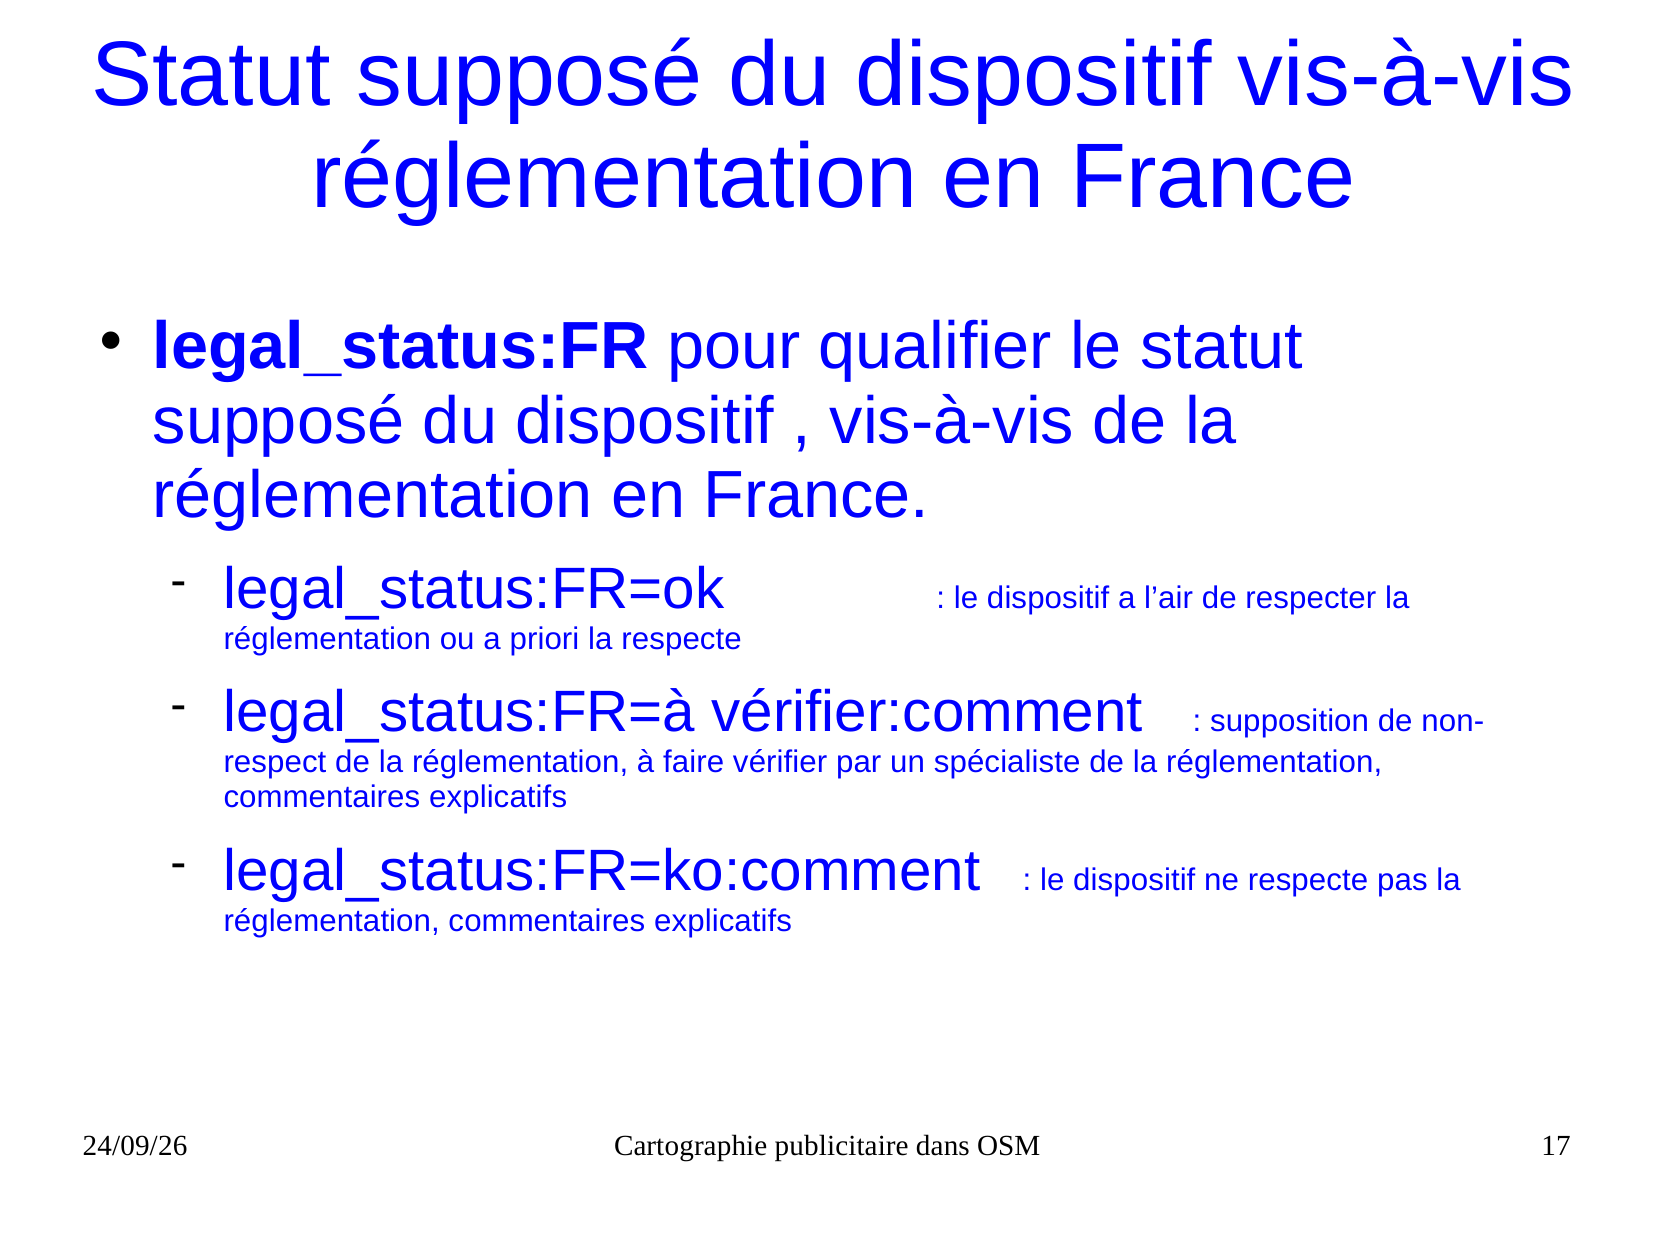

# Statut supposé du dispositif vis-à-vis réglementation en France
legal_status:FR pour qualifier le statut supposé du dispositif , vis-à-vis de la réglementation en France.
legal_status:FR=ok : le dispositif a l’air de respecter la réglementation ou a priori la respecte
legal_status:FR=à vérifier:comment : supposition de non-respect de la réglementation, à faire vérifier par un spécialiste de la réglementation, commentaires explicatifs
legal_status:FR=ko:comment : le dispositif ne respecte pas la réglementation, commentaires explicatifs
Cartographie publicitaire dans OSM
17